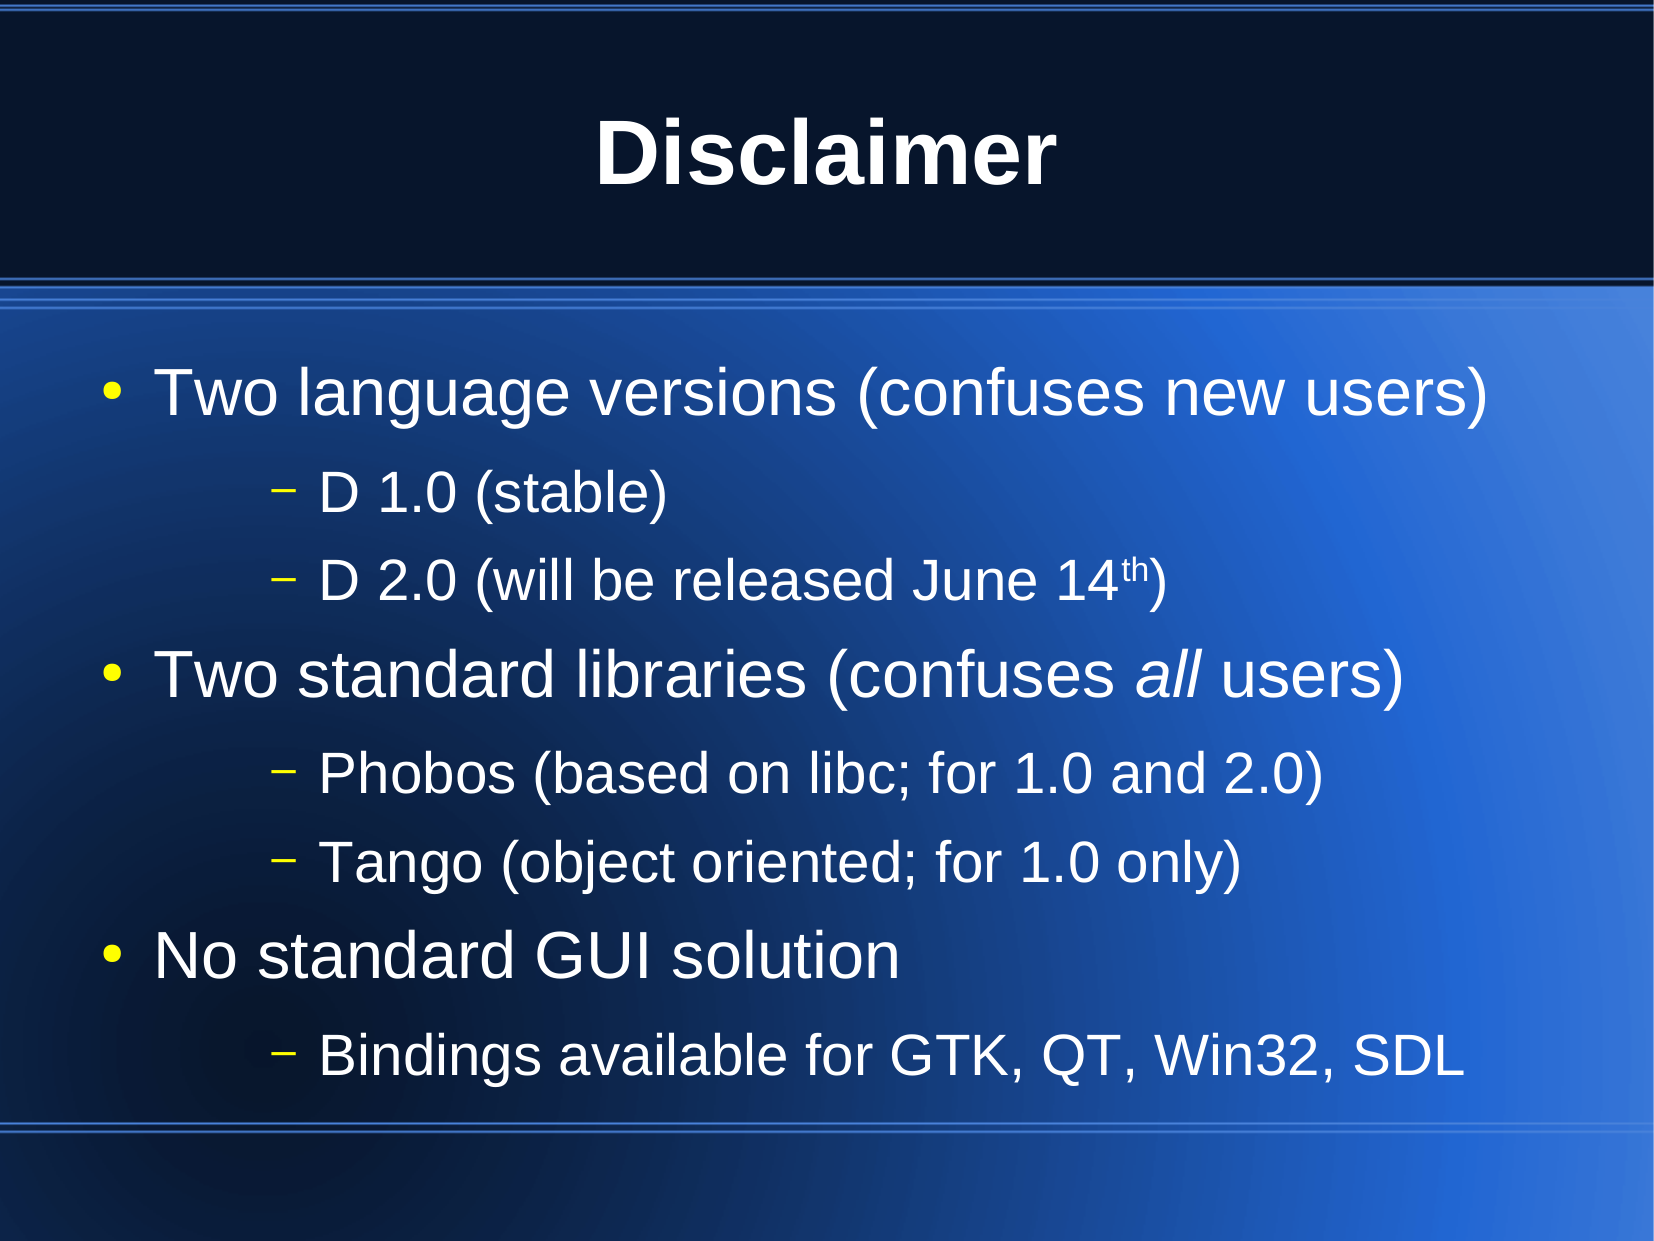

# Disclaimer
Two language versions (confuses new users)
D 1.0 (stable)
D 2.0 (will be released June 14th)
Two standard libraries (confuses all users)
Phobos (based on libc; for 1.0 and 2.0)
Tango (object oriented; for 1.0 only)
No standard GUI solution
Bindings available for GTK, QT, Win32, SDL